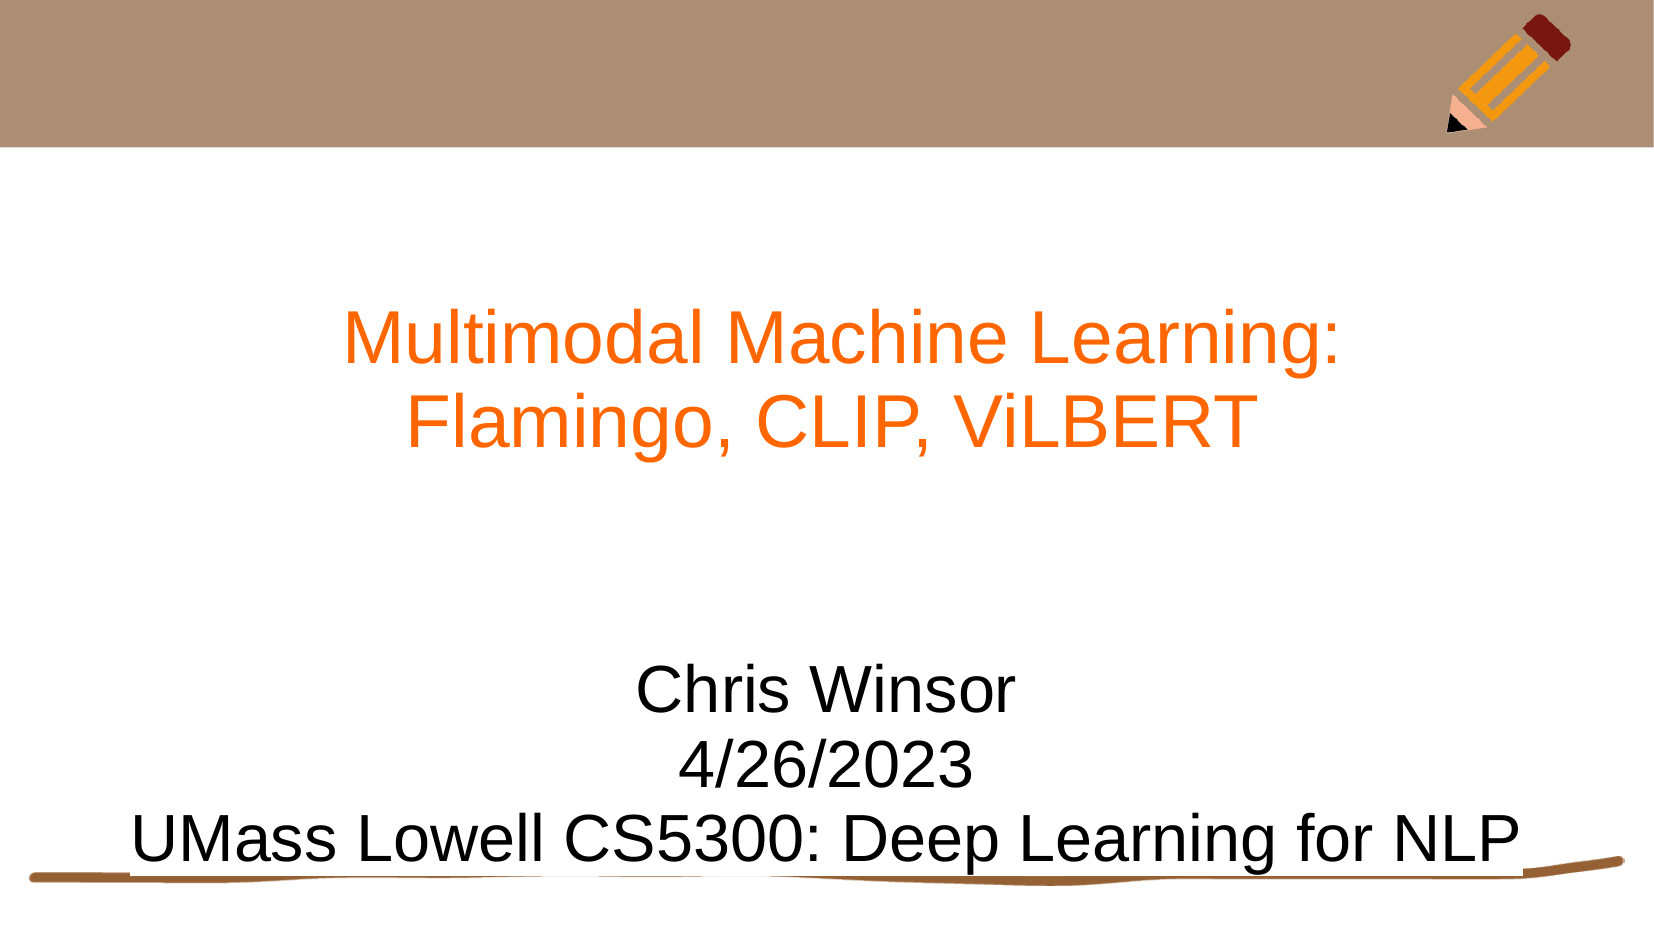

# Multimodal Machine Learning: Flamingo, CLIP, ViLBERT
Chris Winsor
4/26/2023
UMass Lowell CS5300: Deep Learning for NLP